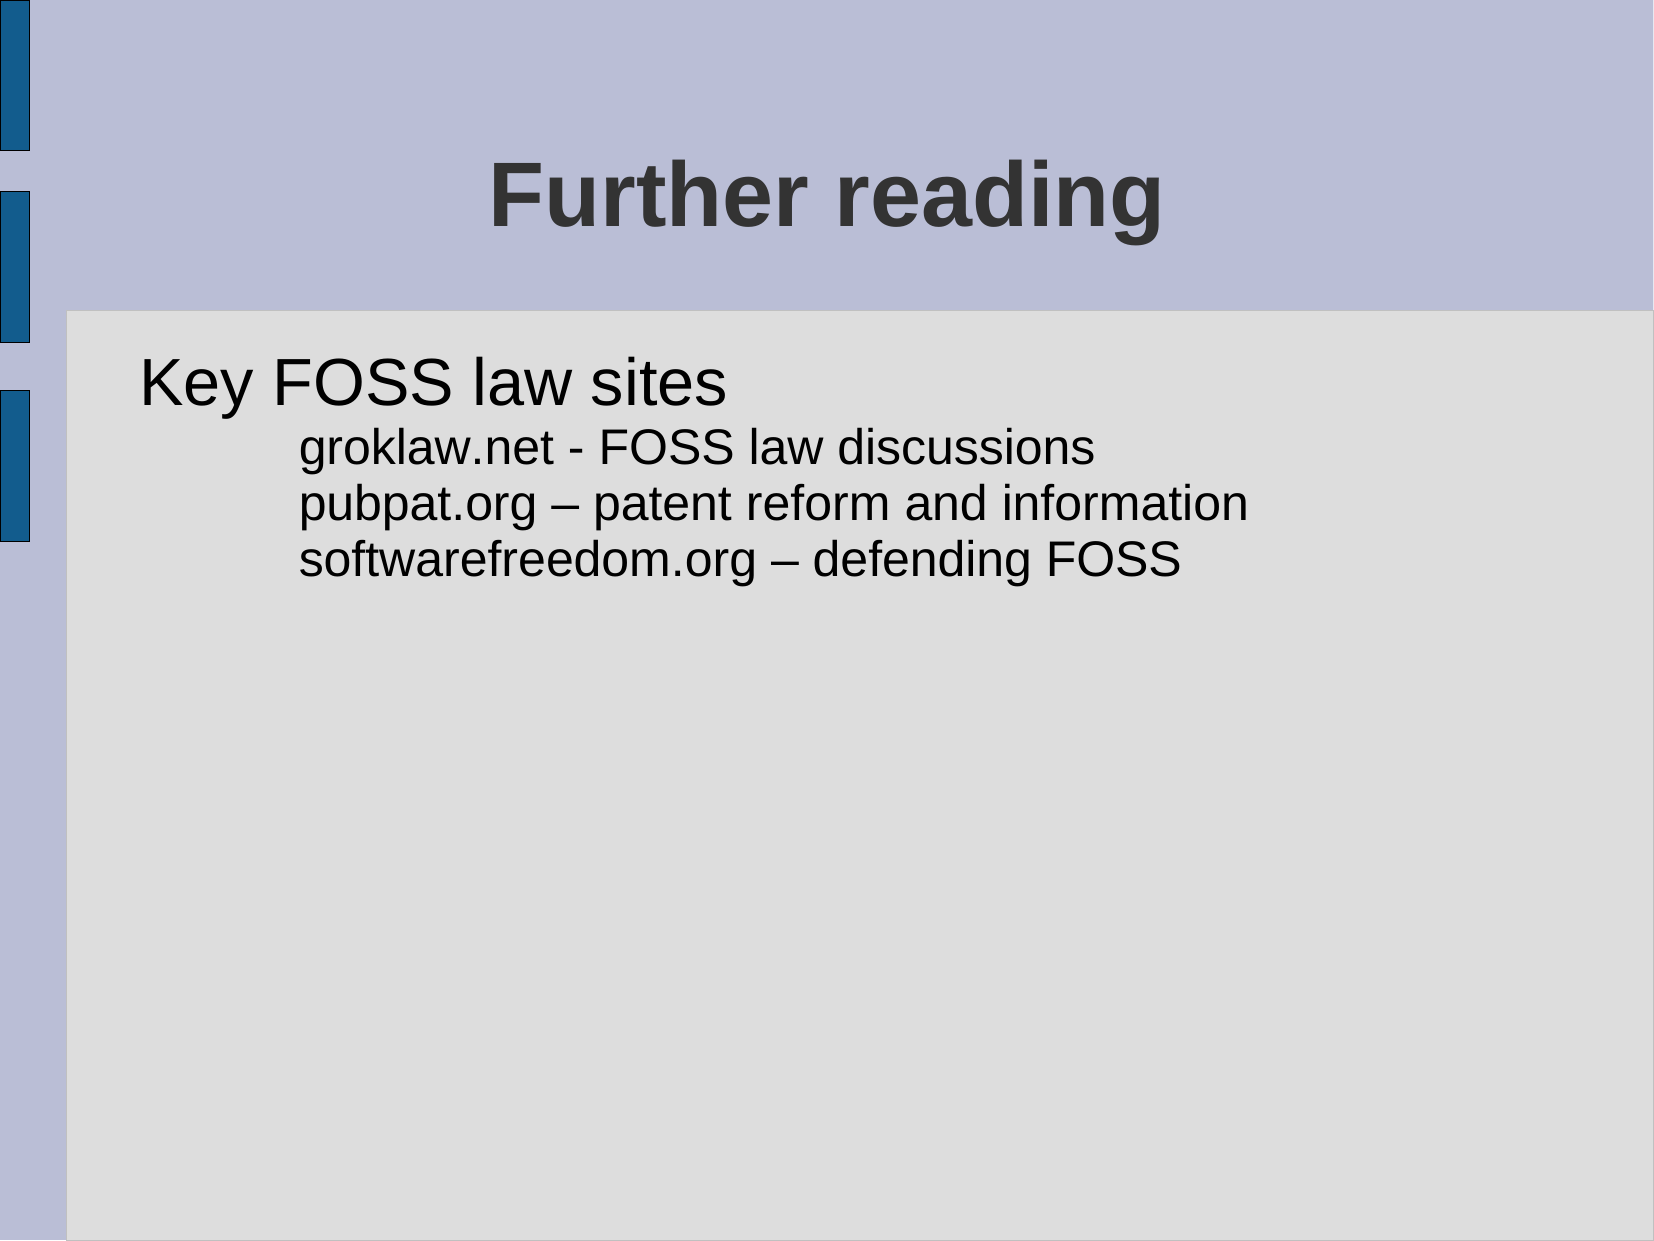

# Further reading
Key FOSS law sites
groklaw.net - FOSS law discussions
pubpat.org – patent reform and information
softwarefreedom.org – defending FOSS